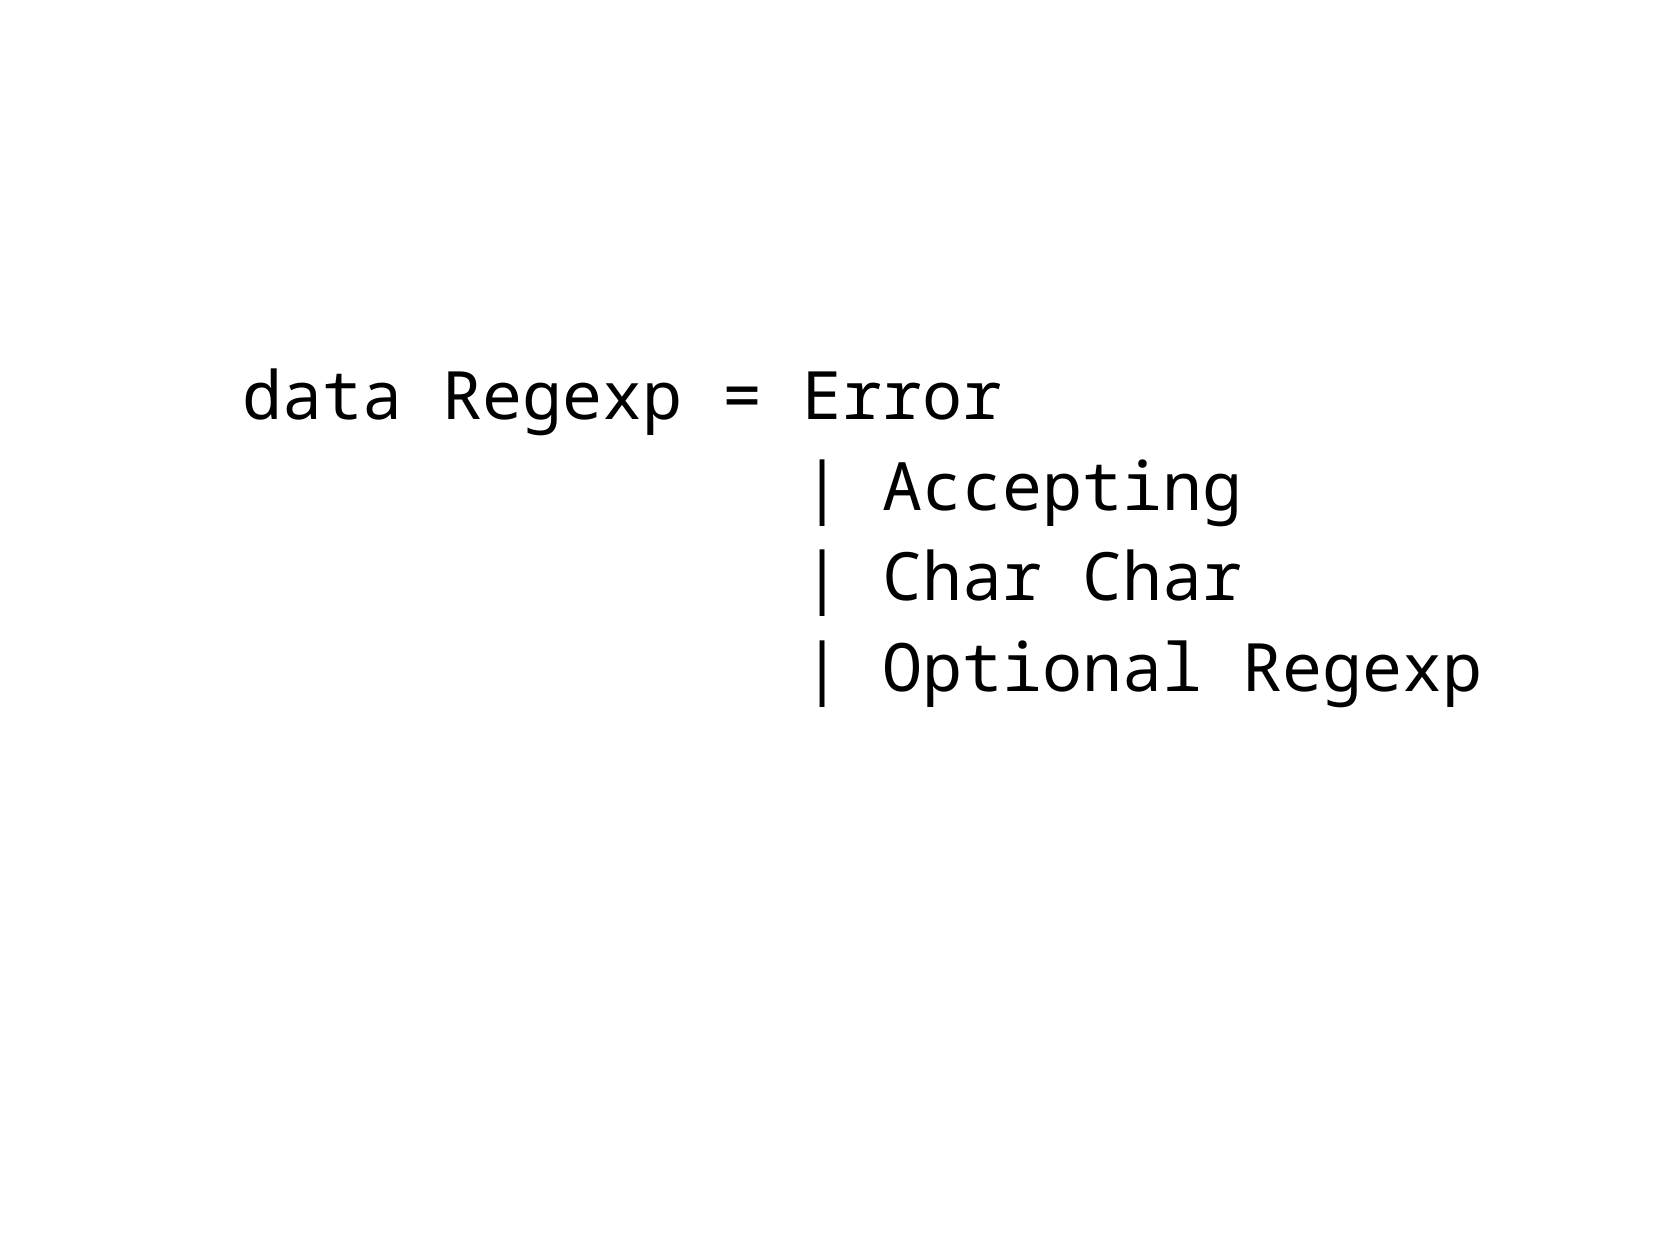

# data Regexp = Error
 | Accepting
 | Char Char
 | Optional Regexp